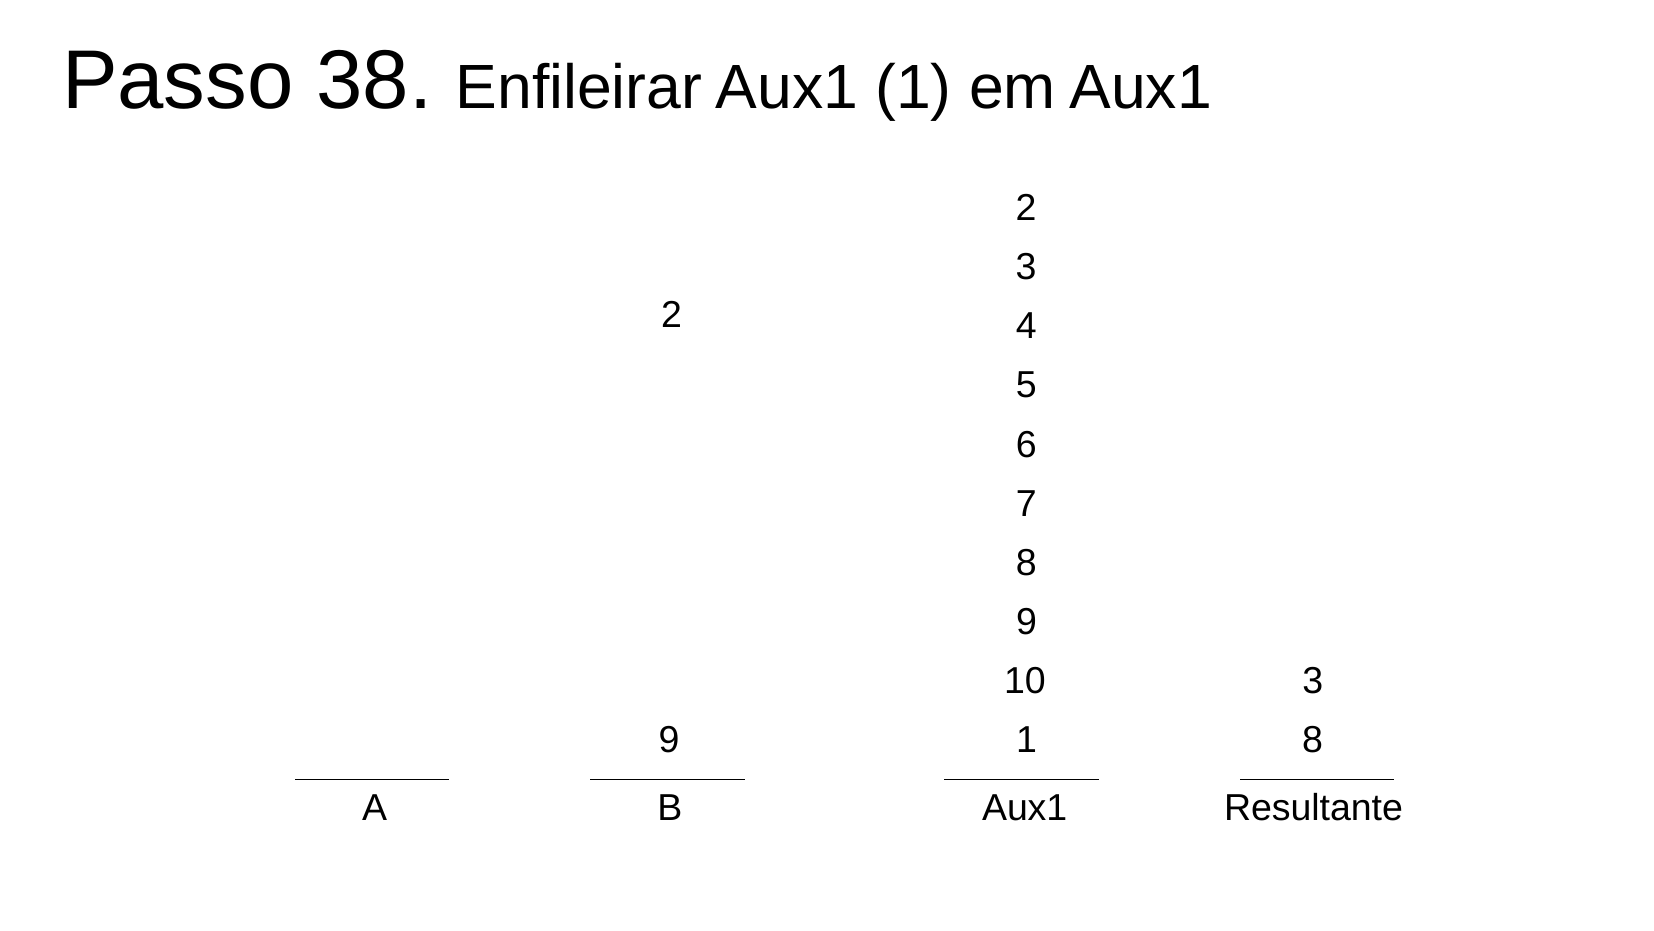

Passo 38. Enfileirar Aux1 (1) em Aux1
2
3
2
4
5
6
7
8
9
10
3
9
1
8
A
B
Aux1
Resultante